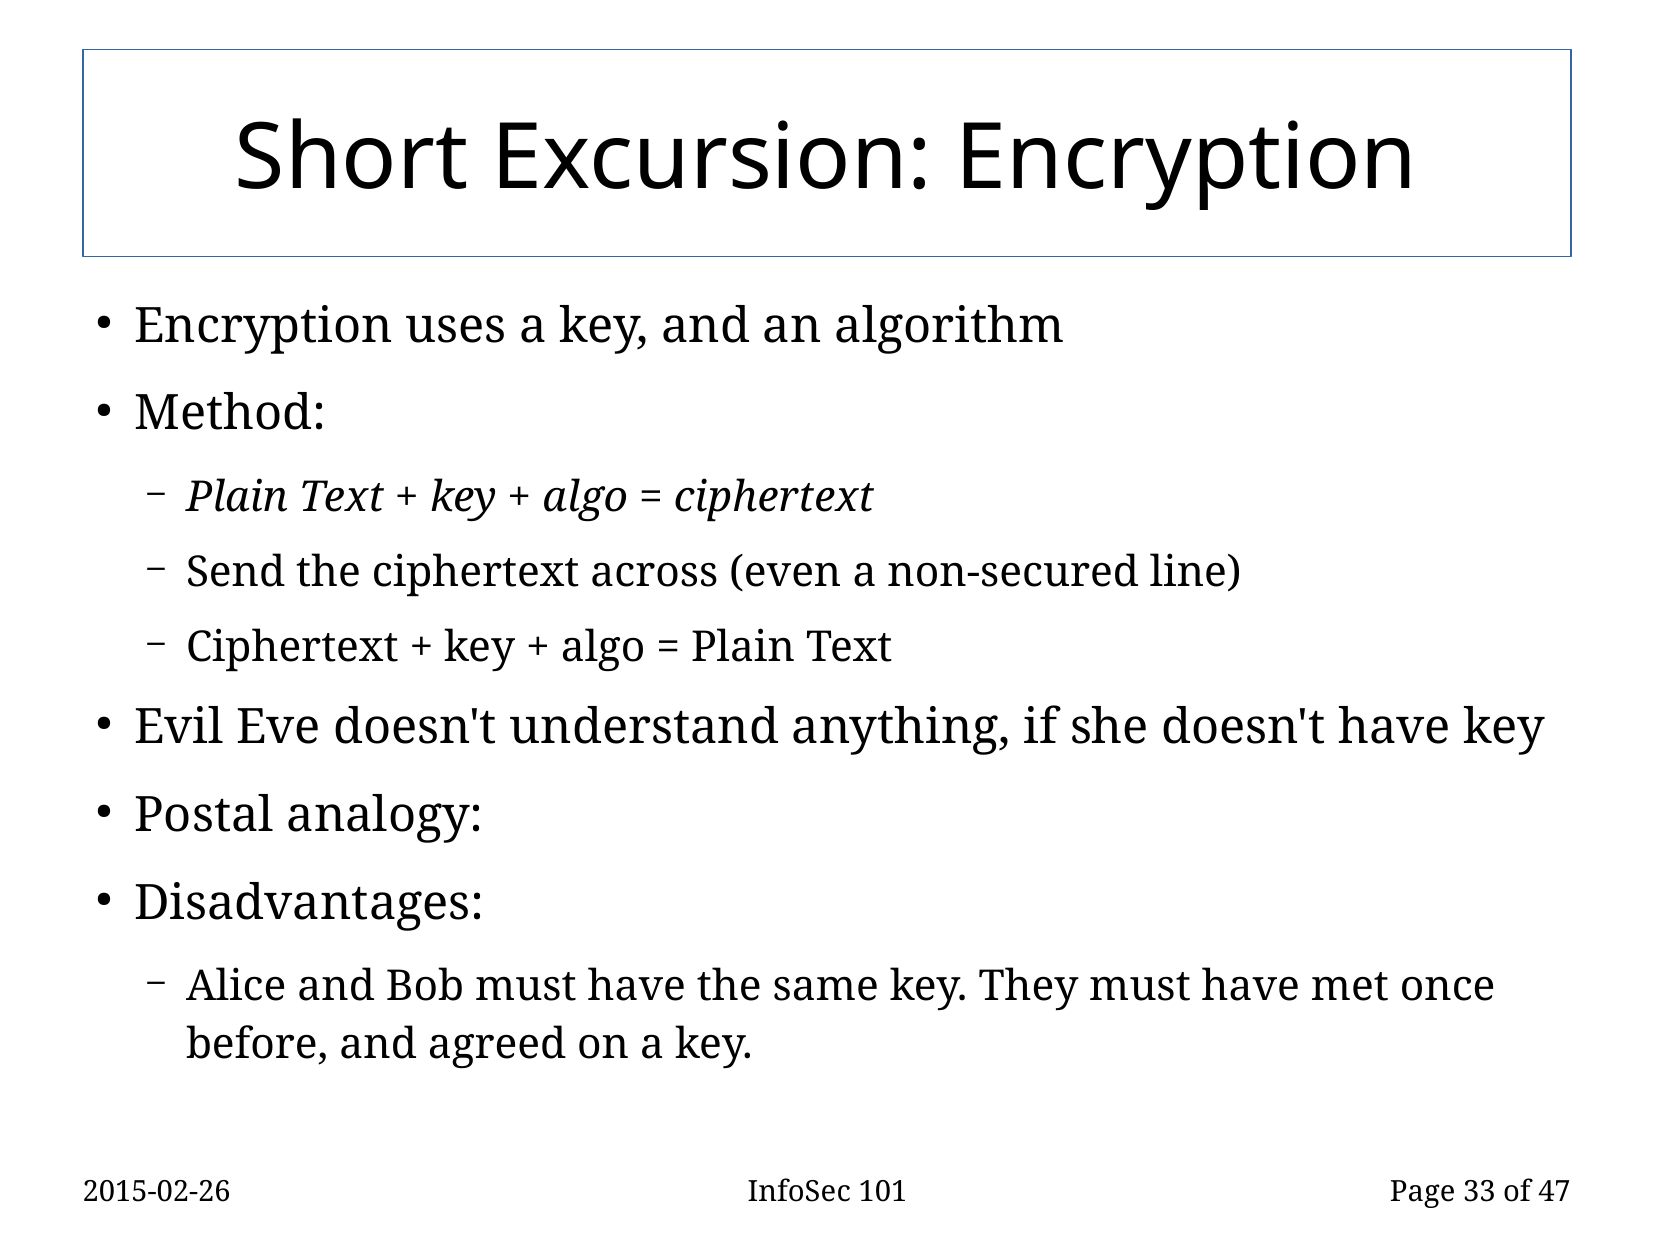

# Short Excursion: Encryption
Encryption uses a key, and an algorithm
Method:
Plain Text + key + algo = ciphertext
Send the ciphertext across (even a non-secured line)
Ciphertext + key + algo = Plain Text
Evil Eve doesn't understand anything, if she doesn't have key
Postal analogy:
Disadvantages:
Alice and Bob must have the same key. They must have met once before, and agreed on a key.
2015-02-26
InfoSec 101
33